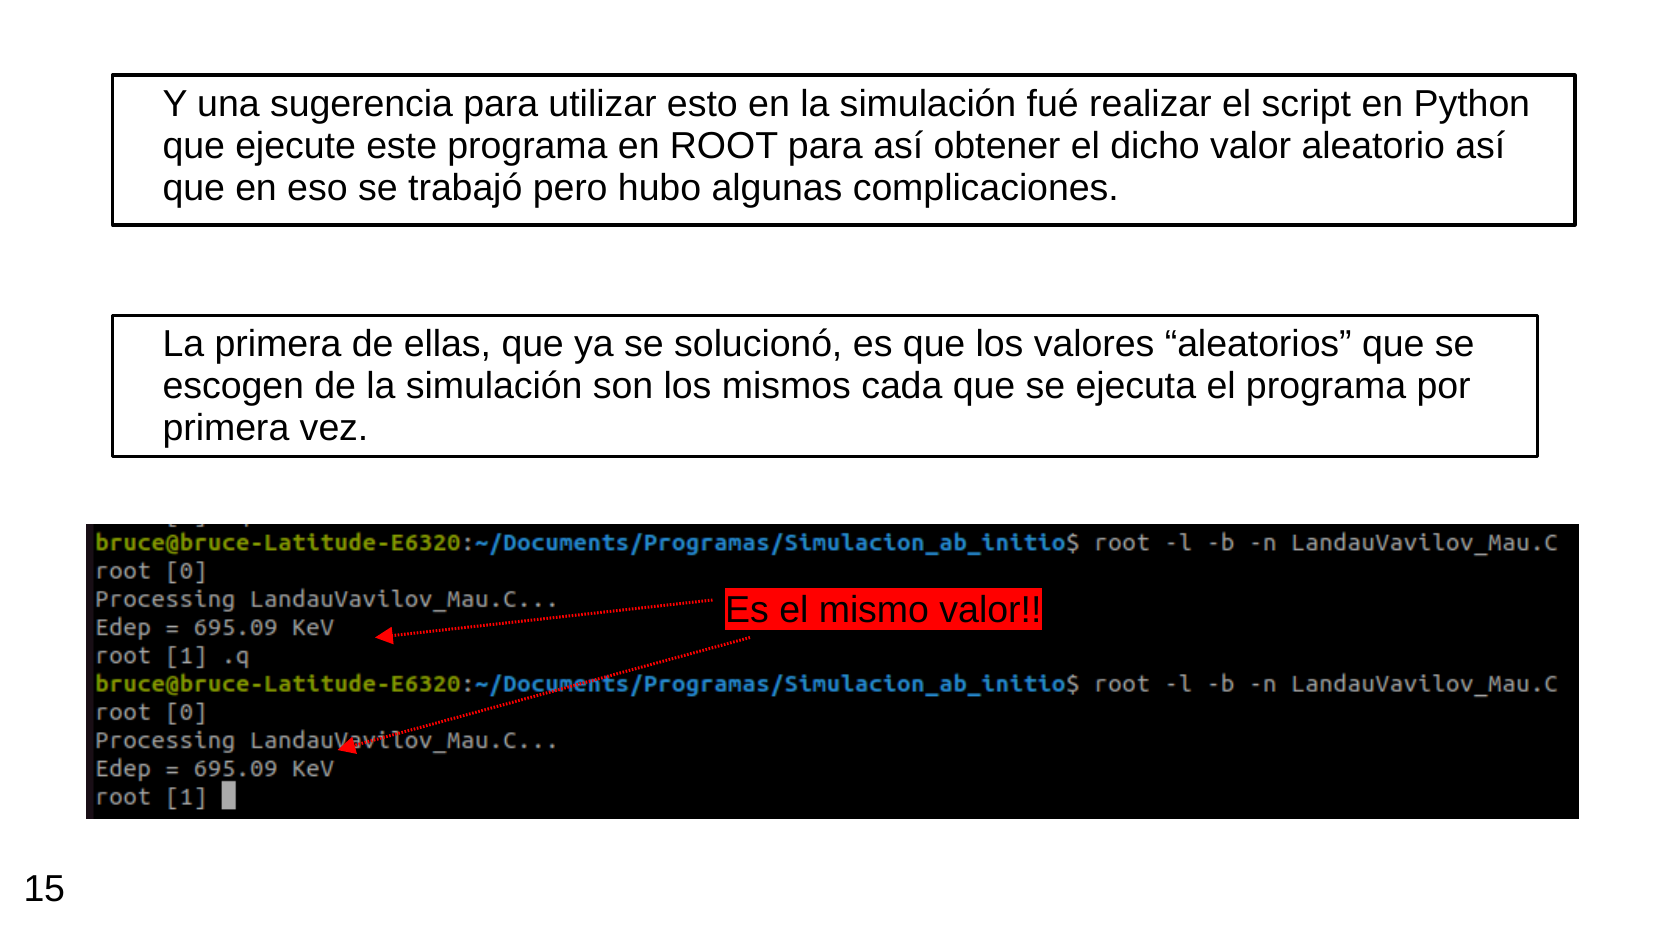

Y una sugerencia para utilizar esto en la simulación fué realizar el script en Python que ejecute este programa en ROOT para así obtener el dicho valor aleatorio así que en eso se trabajó pero hubo algunas complicaciones.
La primera de ellas, que ya se solucionó, es que los valores “aleatorios” que se escogen de la simulación son los mismos cada que se ejecuta el programa por primera vez.
Es el mismo valor!!